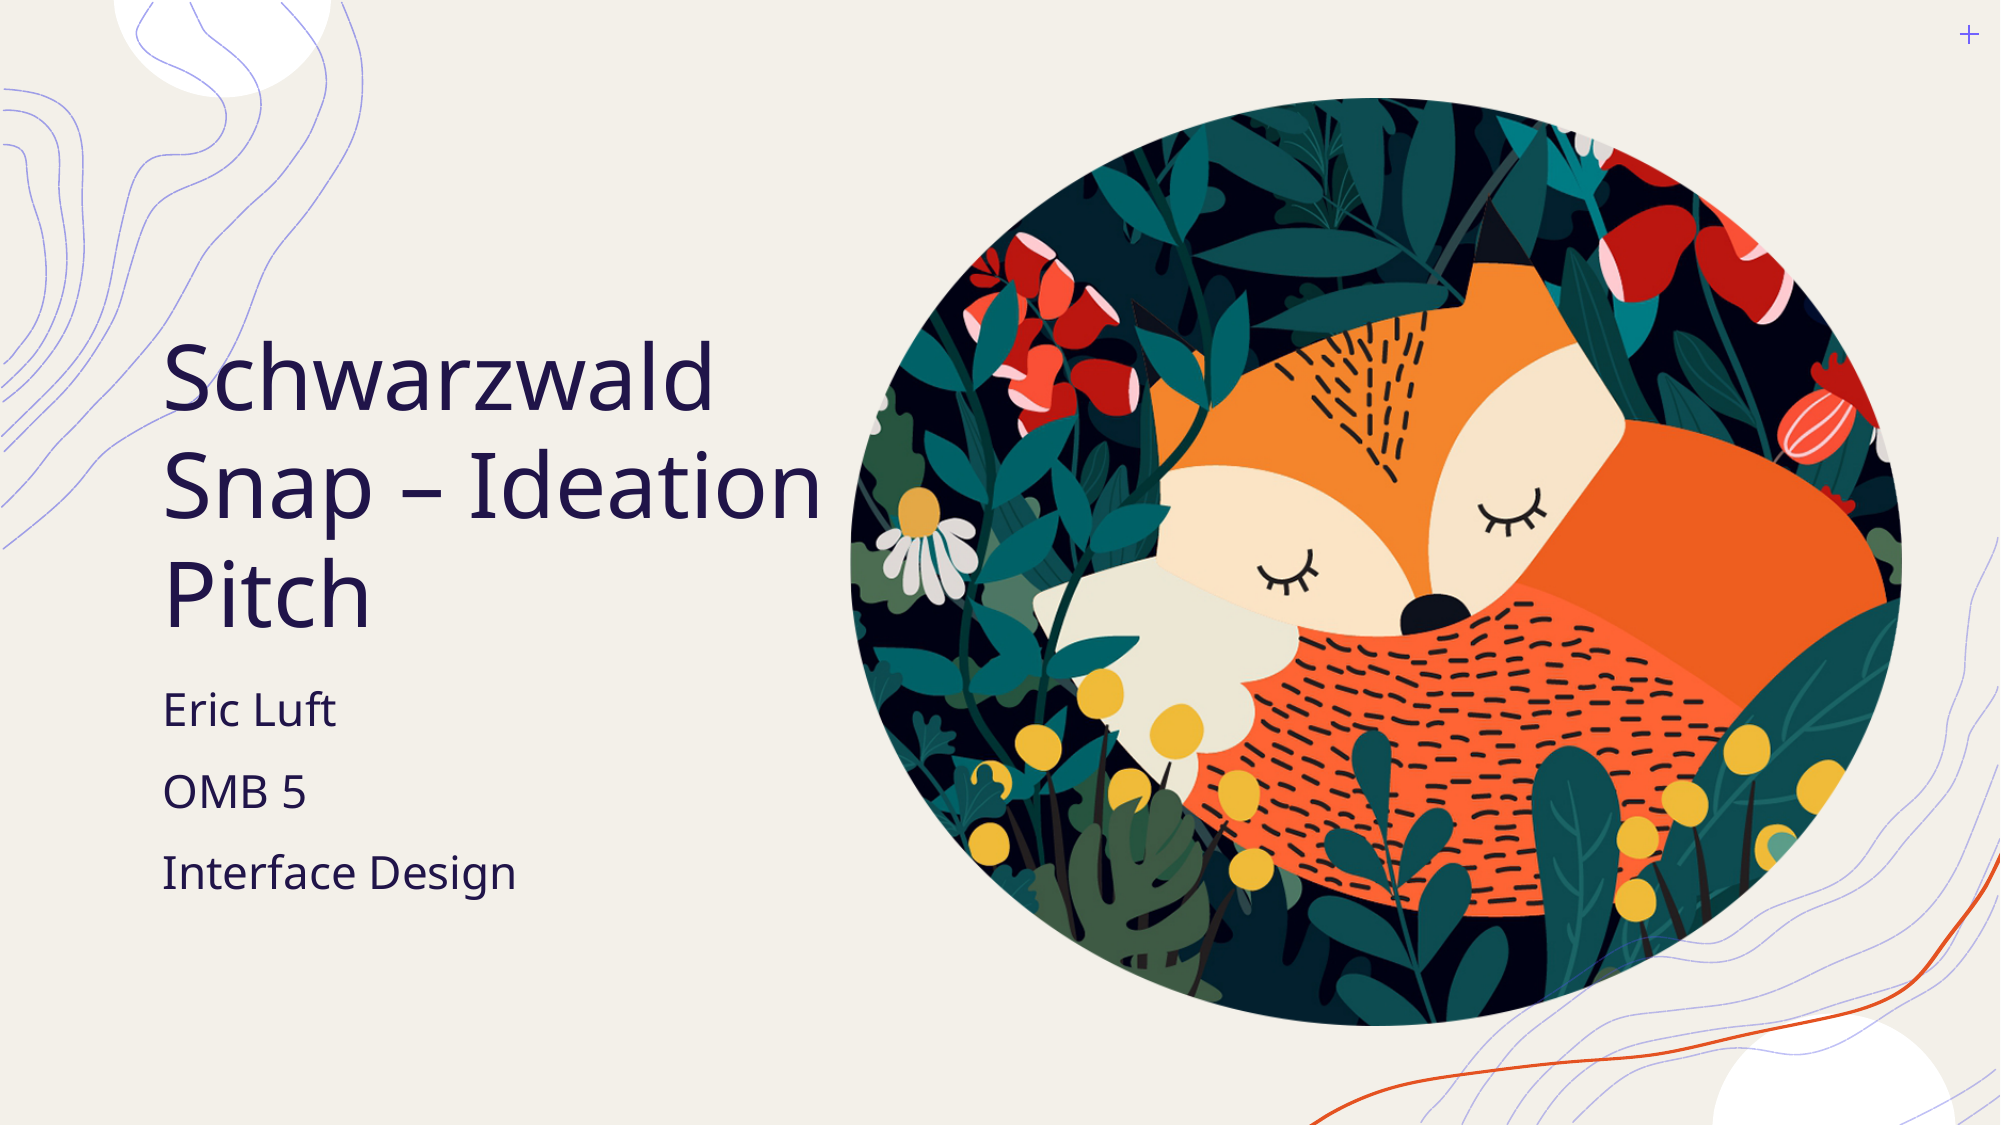

# Schwarzwald Snap – Ideation Pitch
Eric Luft
OMB 5
Interface Design